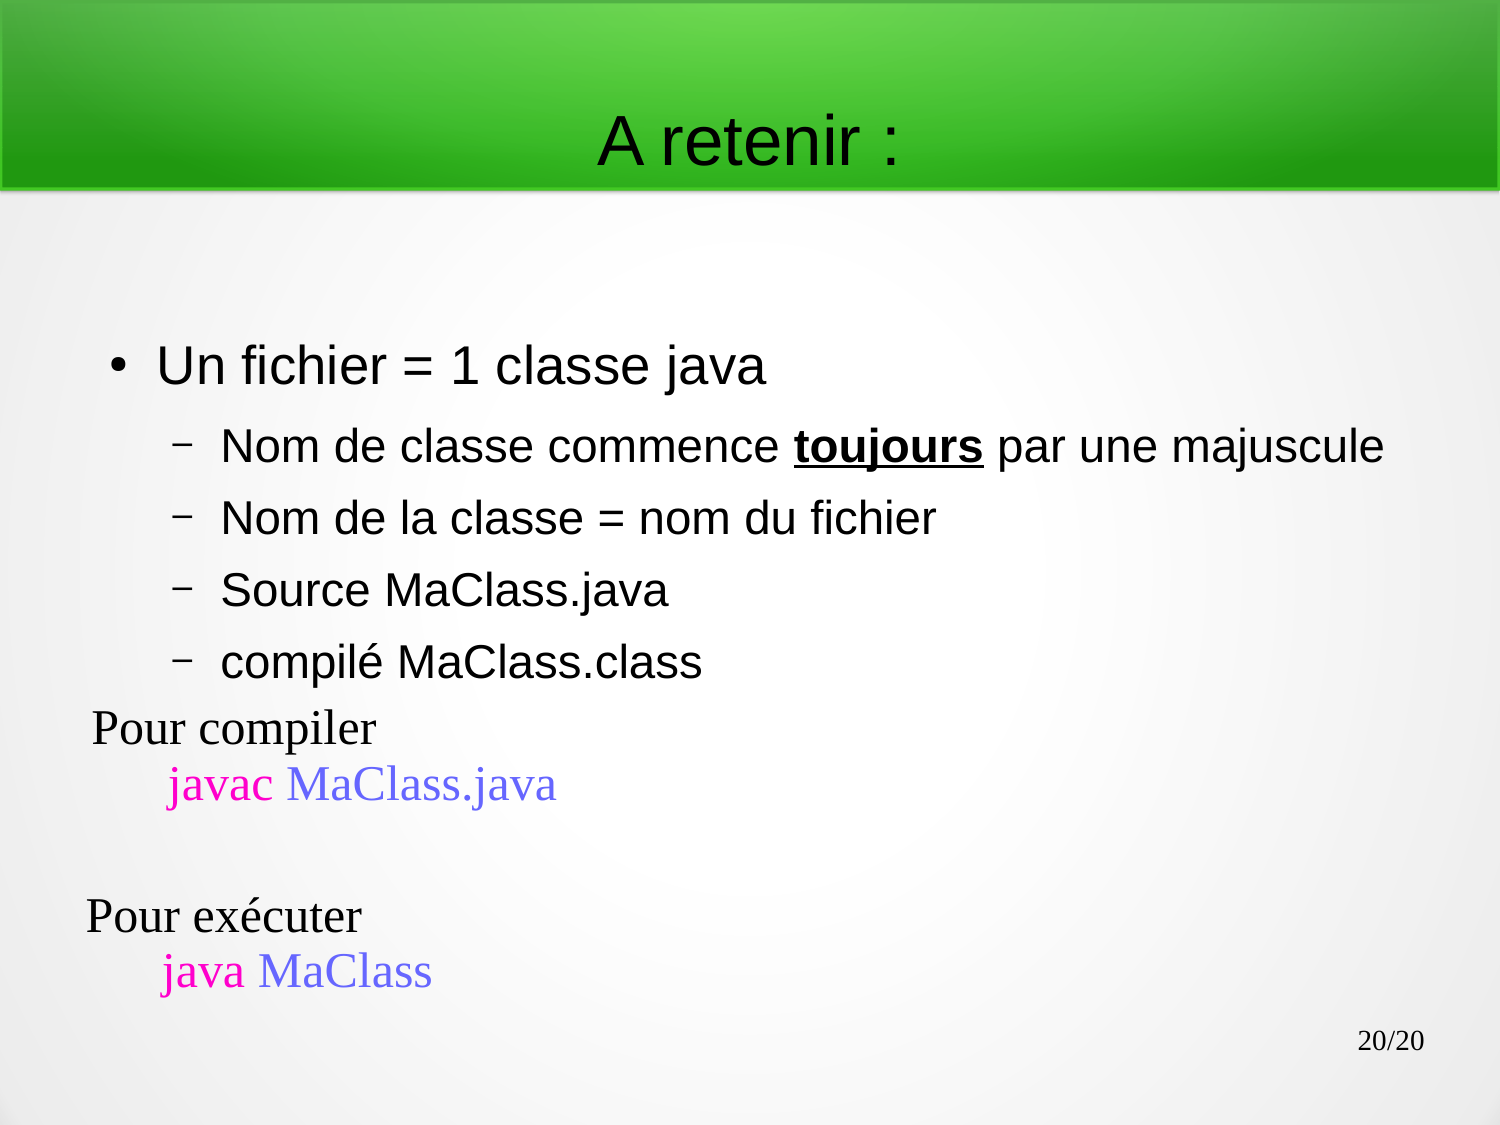

A retenir :
# Un fichier = 1 classe java
Nom de classe commence toujours par une majuscule
Nom de la classe = nom du fichier
Source MaClass.java
compilé MaClass.class
Pour compiler
javac MaClass.java
Pour exécuter
java MaClass
20